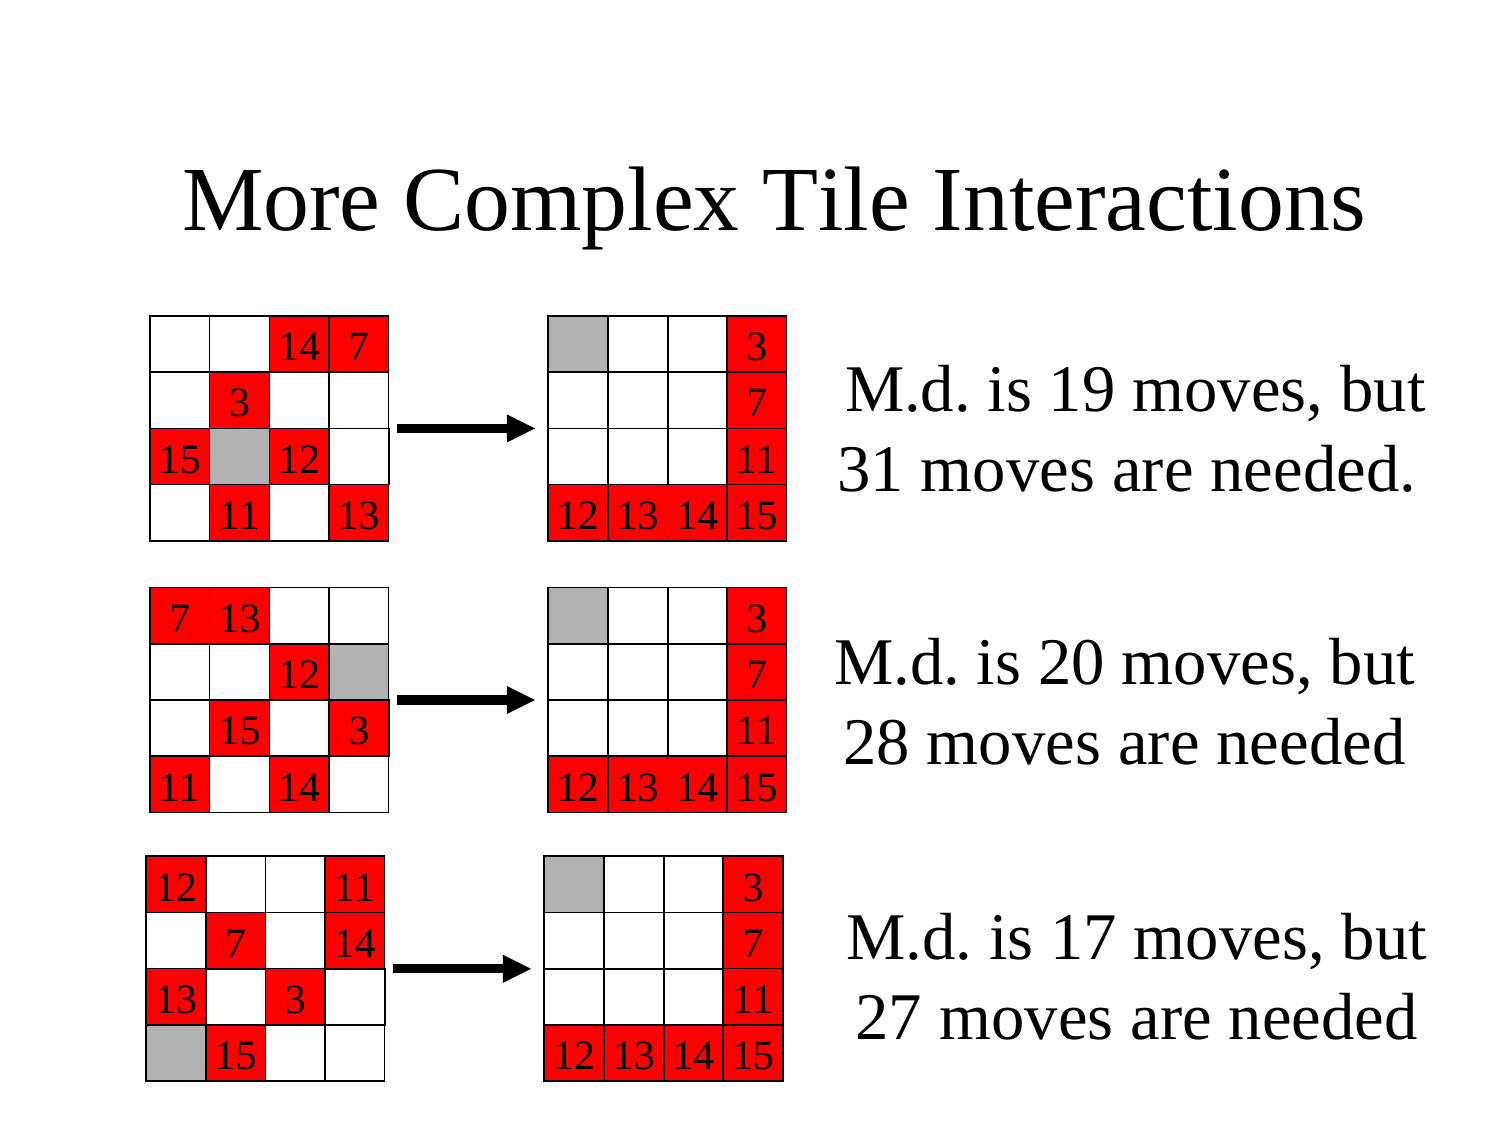

# More Complex Tile Interactions
14
7
3
3
7
15
12
11
11
13
12
13
14
15
M.d. is 19 moves, but 31 moves are needed.
7
13
3
12
7
15
3
11
11
14
12
13
14
15
M.d. is 20 moves, but 28 moves are needed
12
11
3
7
14
7
13
3
11
15
12
13
14
15
M.d. is 17 moves, but 27 moves are needed